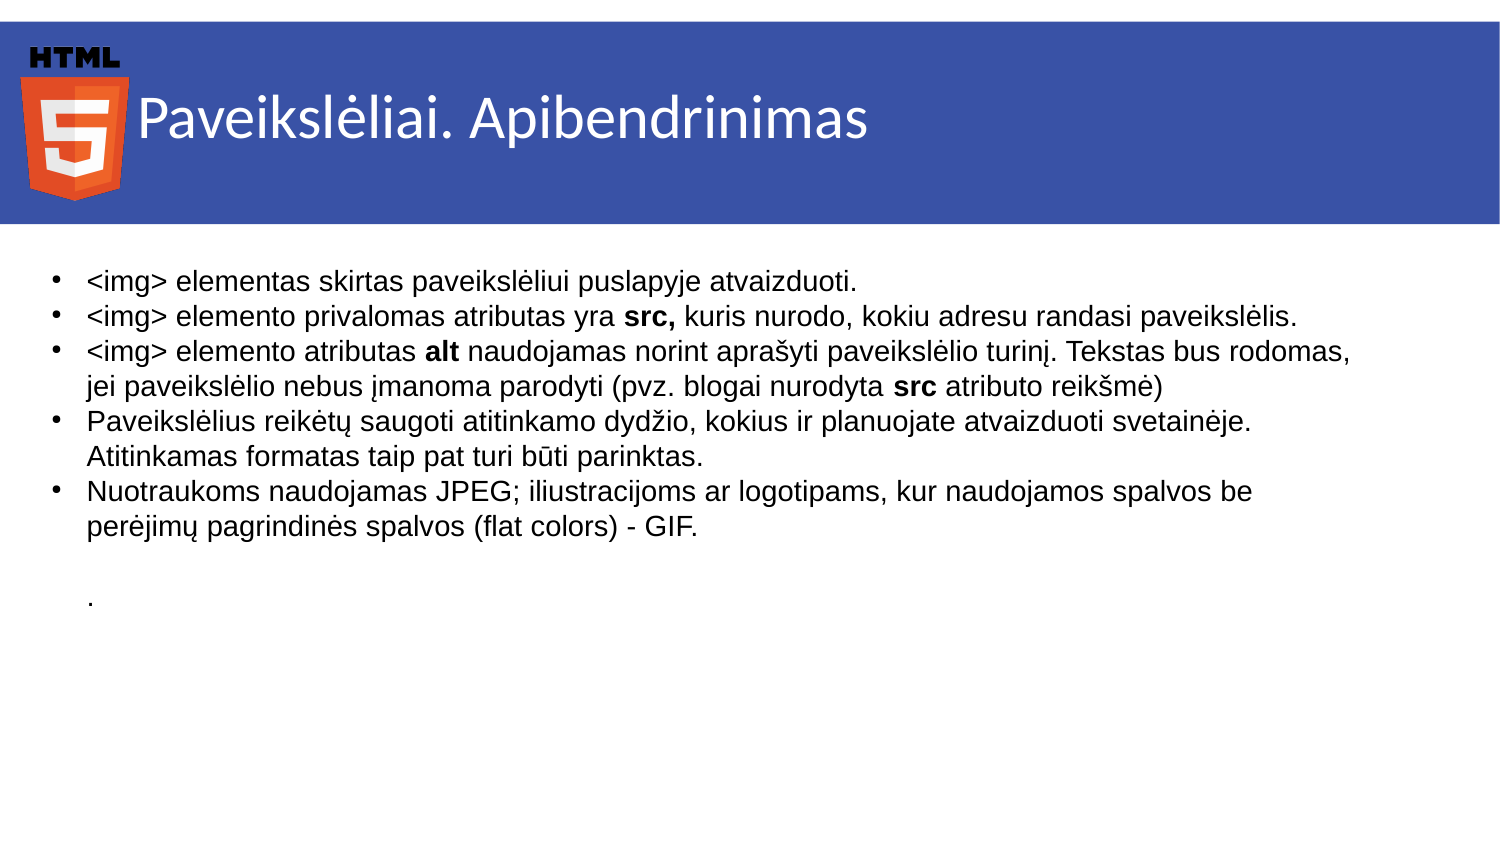

# Paveikslėliai. Apibendrinimas
<img> elementas skirtas paveikslėliui puslapyje atvaizduoti.
<img> elemento privalomas atributas yra src, kuris nurodo, kokiu adresu randasi paveikslėlis.
<img> elemento atributas alt naudojamas norint aprašyti paveikslėlio turinį. Tekstas bus rodomas, jei paveikslėlio nebus įmanoma parodyti (pvz. blogai nurodyta src atributo reikšmė)
Paveikslėlius reikėtų saugoti atitinkamo dydžio, kokius ir planuojate atvaizduoti svetainėje. Atitinkamas formatas taip pat turi būti parinktas.
Nuotraukoms naudojamas JPEG; iliustracijoms ar logotipams, kur naudojamos spalvos be perėjimų pagrindinės spalvos (flat colors) - GIF.
.